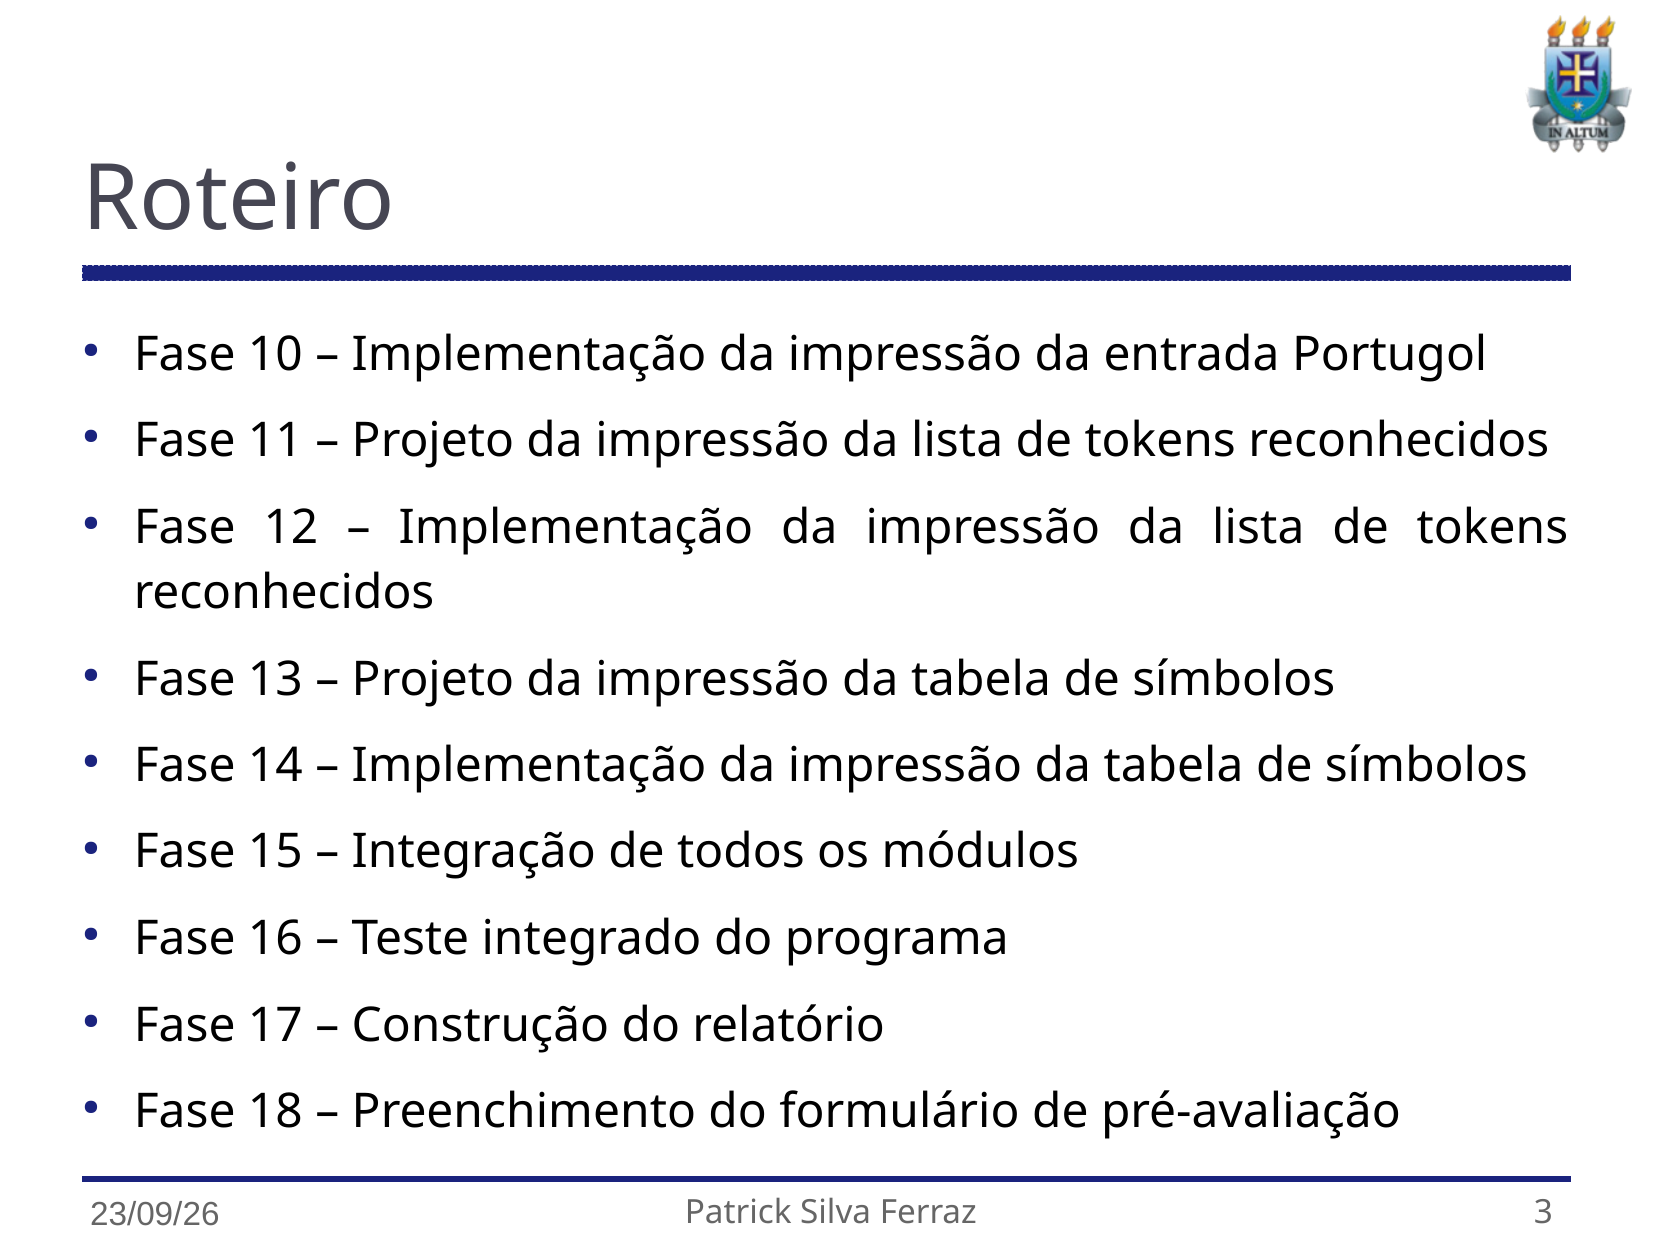

# Roteiro
Fase 10 – Implementação da impressão da entrada Portugol
Fase 11 – Projeto da impressão da lista de tokens reconhecidos
Fase 12 – Implementação da impressão da lista de tokens reconhecidos
Fase 13 – Projeto da impressão da tabela de símbolos
Fase 14 – Implementação da impressão da tabela de símbolos
Fase 15 – Integração de todos os módulos
Fase 16 – Teste integrado do programa
Fase 17 – Construção do relatório
Fase 18 – Preenchimento do formulário de pré-avaliação